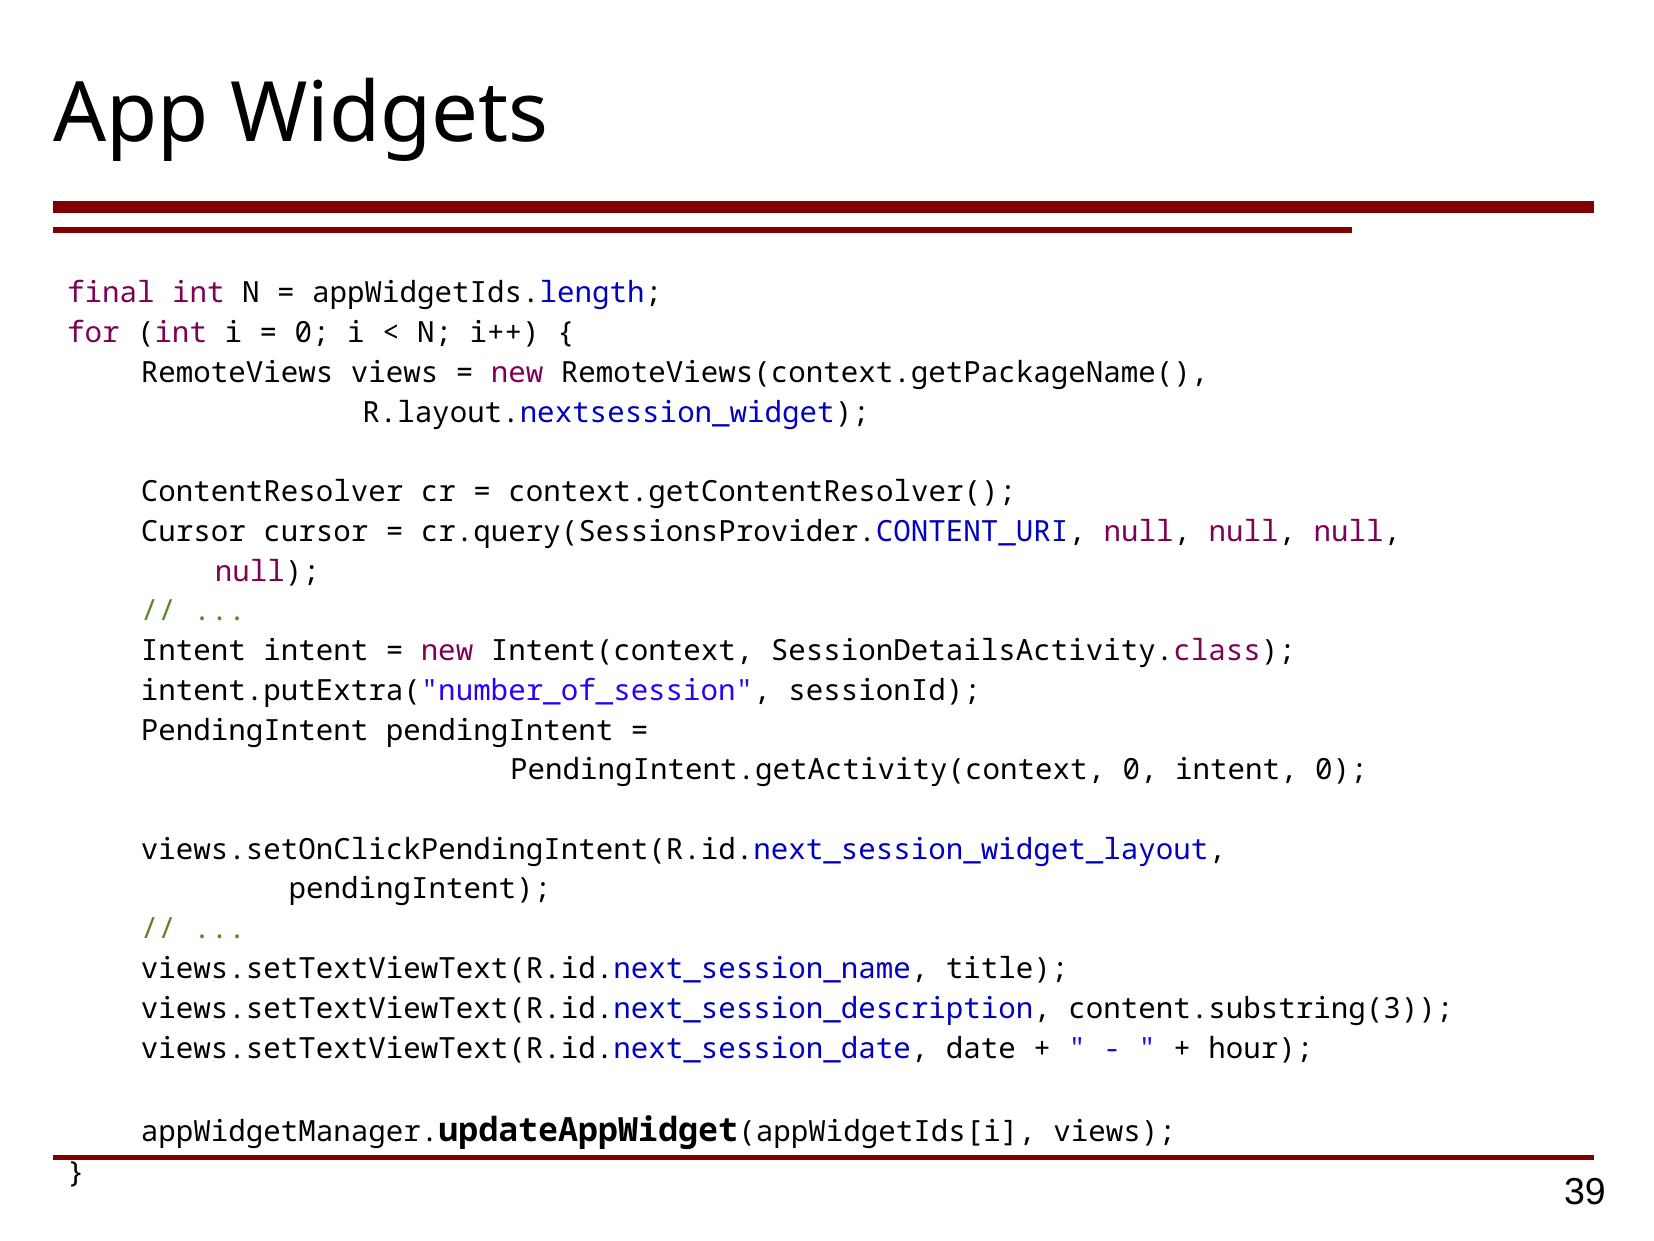

# App Widgets
final int N = appWidgetIds.length;
for (int i = 0; i < N; i++) {
	RemoteViews views = new RemoteViews(context.getPackageName(),
				R.layout.nextsession_widget);
	ContentResolver cr = context.getContentResolver();
	Cursor cursor = cr.query(SessionsProvider.CONTENT_URI, null, null, null, 				null);
	// ...
	Intent intent = new Intent(context, SessionDetailsActivity.class);
	intent.putExtra("number_of_session", sessionId);
	PendingIntent pendingIntent =
						PendingIntent.getActivity(context, 0, intent, 0);
	views.setOnClickPendingIntent(R.id.next_session_widget_layout,
			pendingIntent);
	// ...
	views.setTextViewText(R.id.next_session_name, title);
	views.setTextViewText(R.id.next_session_description, content.substring(3));
	views.setTextViewText(R.id.next_session_date, date + " - " + hour);
	appWidgetManager.updateAppWidget(appWidgetIds[i], views);
}